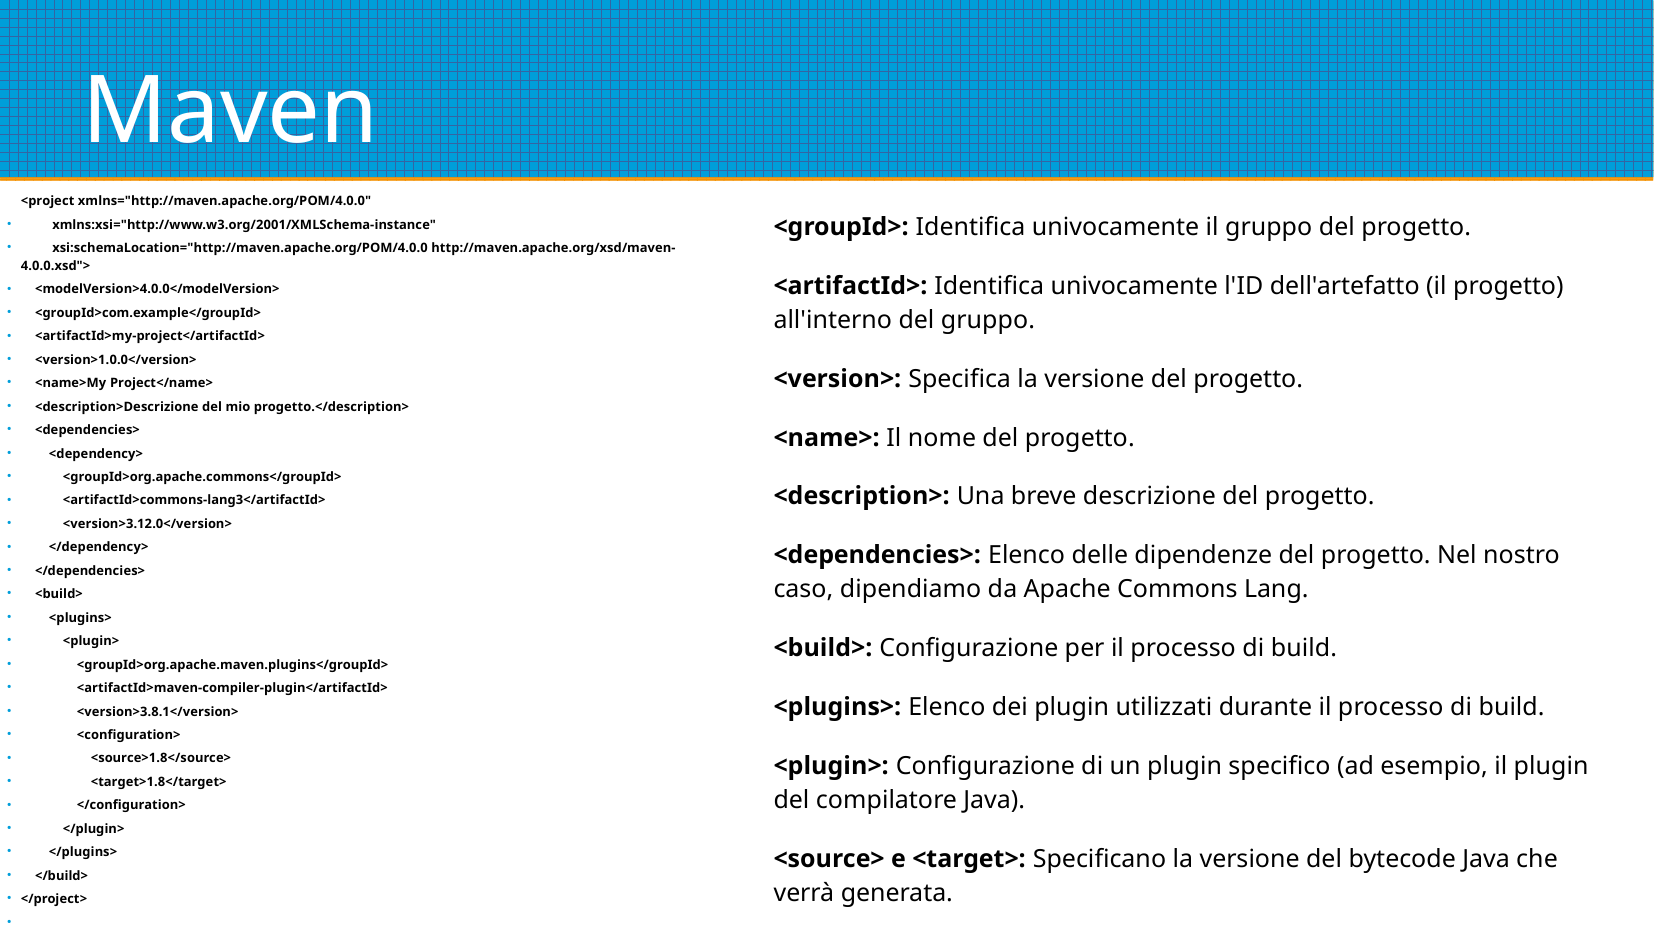

# Maven
<project xmlns="http://maven.apache.org/POM/4.0.0"
 xmlns:xsi="http://www.w3.org/2001/XMLSchema-instance"
 xsi:schemaLocation="http://maven.apache.org/POM/4.0.0 http://maven.apache.org/xsd/maven-4.0.0.xsd">
 <modelVersion>4.0.0</modelVersion>
 <groupId>com.example</groupId>
 <artifactId>my-project</artifactId>
 <version>1.0.0</version>
 <name>My Project</name>
 <description>Descrizione del mio progetto.</description>
 <dependencies>
 <dependency>
 <groupId>org.apache.commons</groupId>
 <artifactId>commons-lang3</artifactId>
 <version>3.12.0</version>
 </dependency>
 </dependencies>
 <build>
 <plugins>
 <plugin>
 <groupId>org.apache.maven.plugins</groupId>
 <artifactId>maven-compiler-plugin</artifactId>
 <version>3.8.1</version>
 <configuration>
 <source>1.8</source>
 <target>1.8</target>
 </configuration>
 </plugin>
 </plugins>
 </build>
</project>
<groupId>: Identifica univocamente il gruppo del progetto.
<artifactId>: Identifica univocamente l'ID dell'artefatto (il progetto) all'interno del gruppo.
<version>: Specifica la versione del progetto.
<name>: Il nome del progetto.
<description>: Una breve descrizione del progetto.
<dependencies>: Elenco delle dipendenze del progetto. Nel nostro caso, dipendiamo da Apache Commons Lang.
<build>: Configurazione per il processo di build.
<plugins>: Elenco dei plugin utilizzati durante il processo di build.
<plugin>: Configurazione di un plugin specifico (ad esempio, il plugin del compilatore Java).
<source> e <target>: Specificano la versione del bytecode Java che verrà generata.